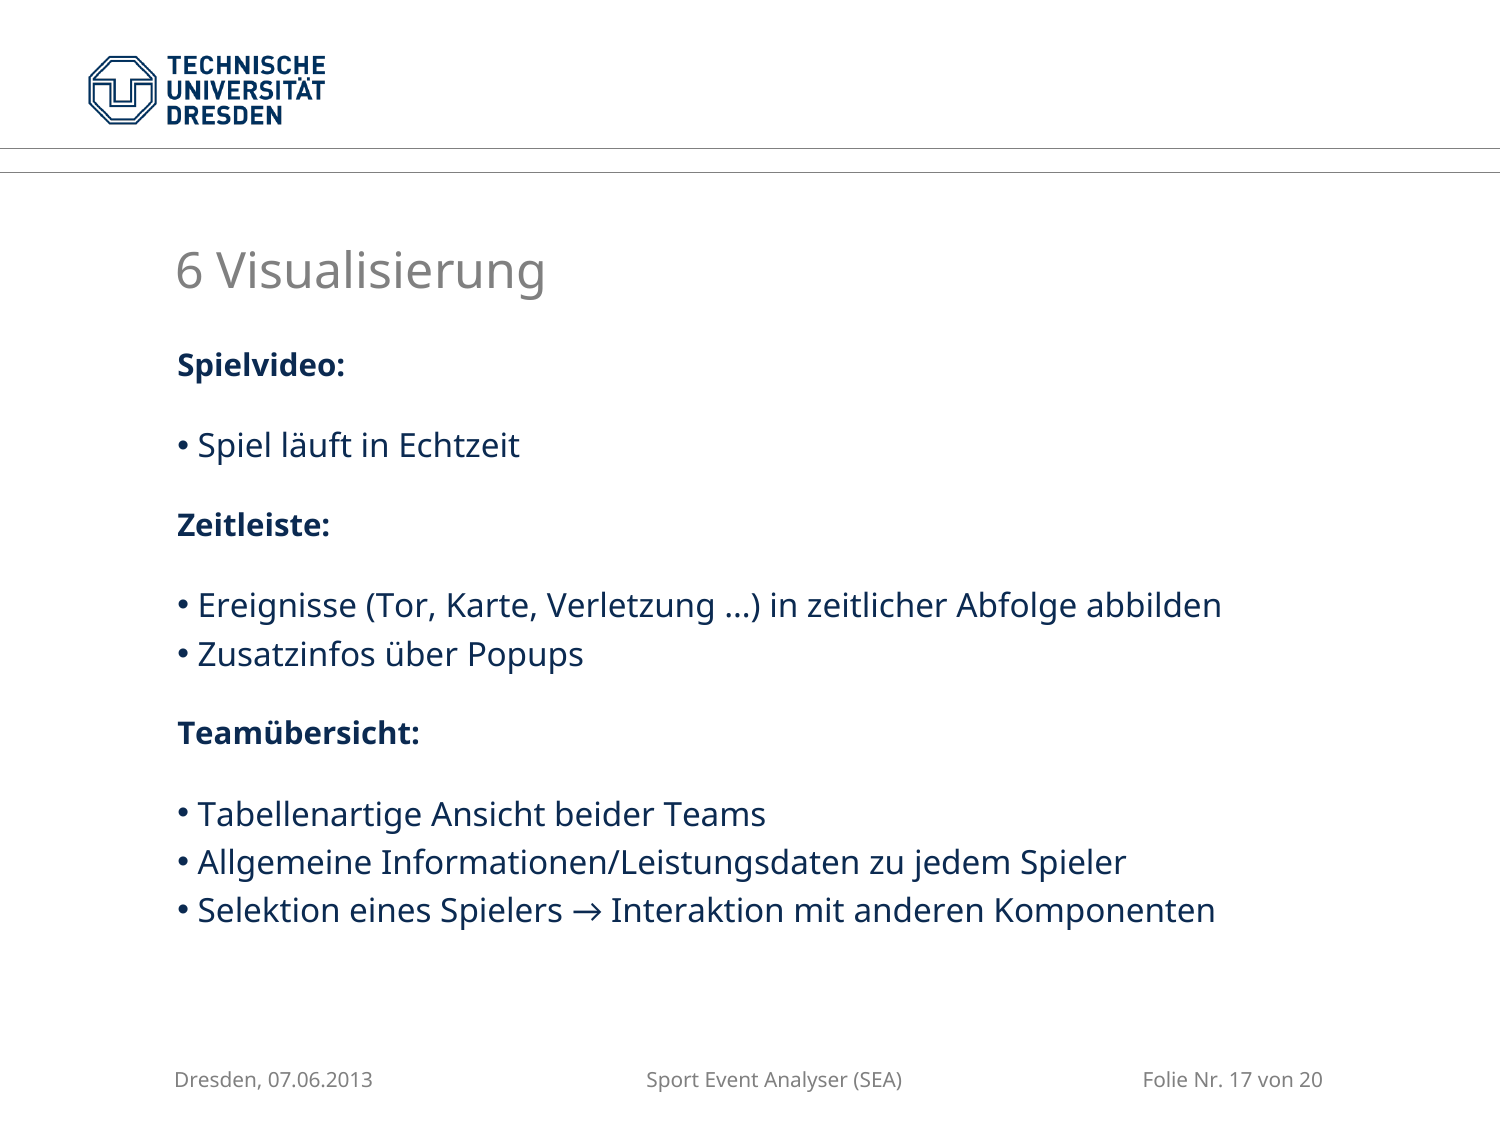

# 6 Visualisierung
Spielvideo:
 Spiel läuft in Echtzeit
Zeitleiste:
 Ereignisse (Tor, Karte, Verletzung …) in zeitlicher Abfolge abbilden
 Zusatzinfos über Popups
Teamübersicht:
 Tabellenartige Ansicht beider Teams
 Allgemeine Informationen/Leistungsdaten zu jedem Spieler
 Selektion eines Spielers → Interaktion mit anderen Komponenten
Dresden, 07.06.2013